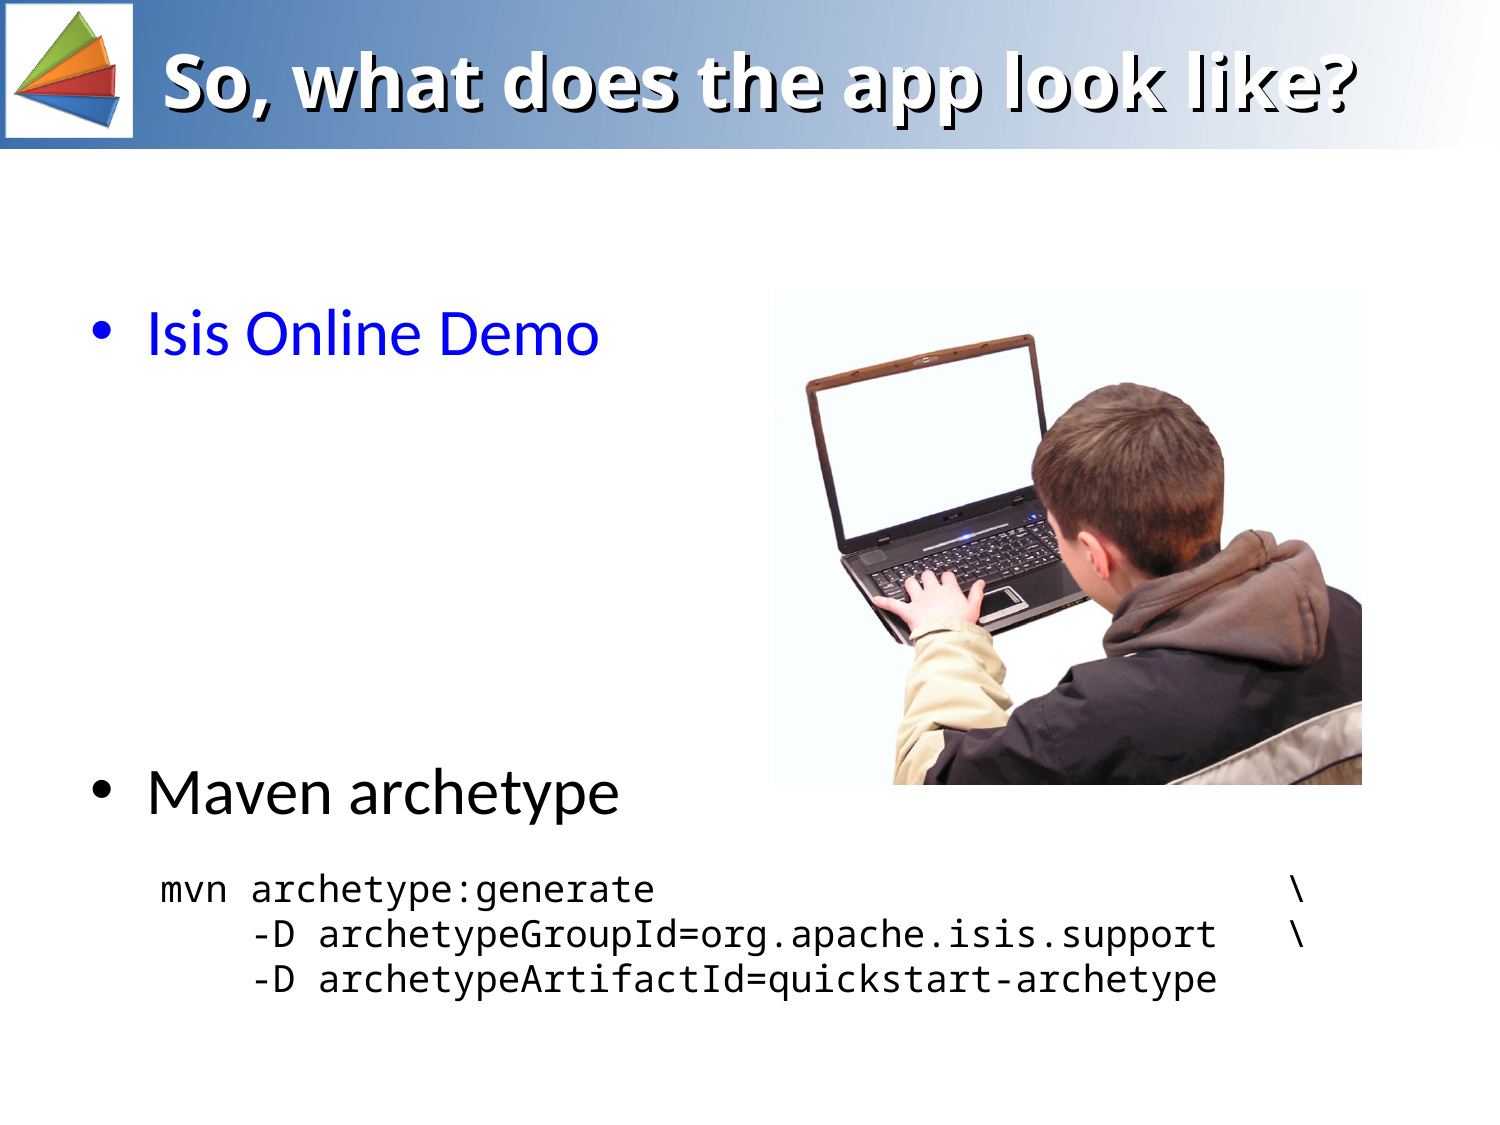

# So, what does the app look like?
Isis Online Demo
Maven archetype
mvn archetype:generate \
 -D archetypeGroupId=org.apache.isis.support \
 -D archetypeArtifactId=quickstart-archetype